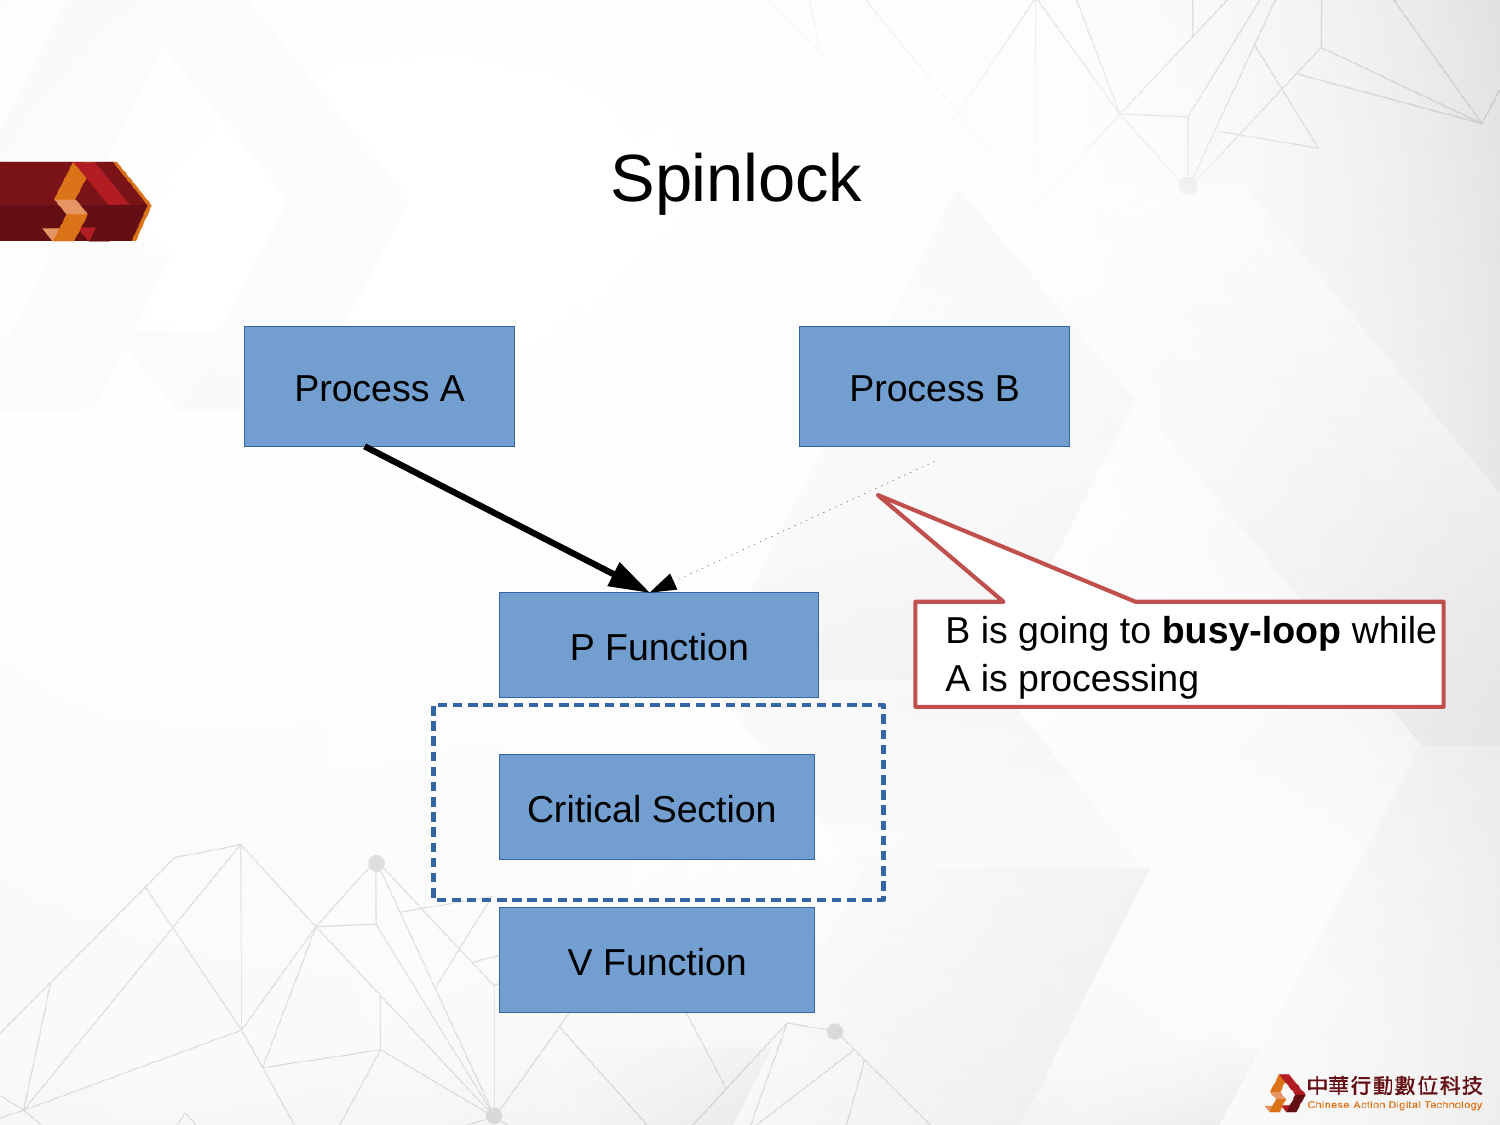

# Spinlock
Process A
Process B
P Function
B is going to busy-loop while
A is processing
Critical Section
V Function